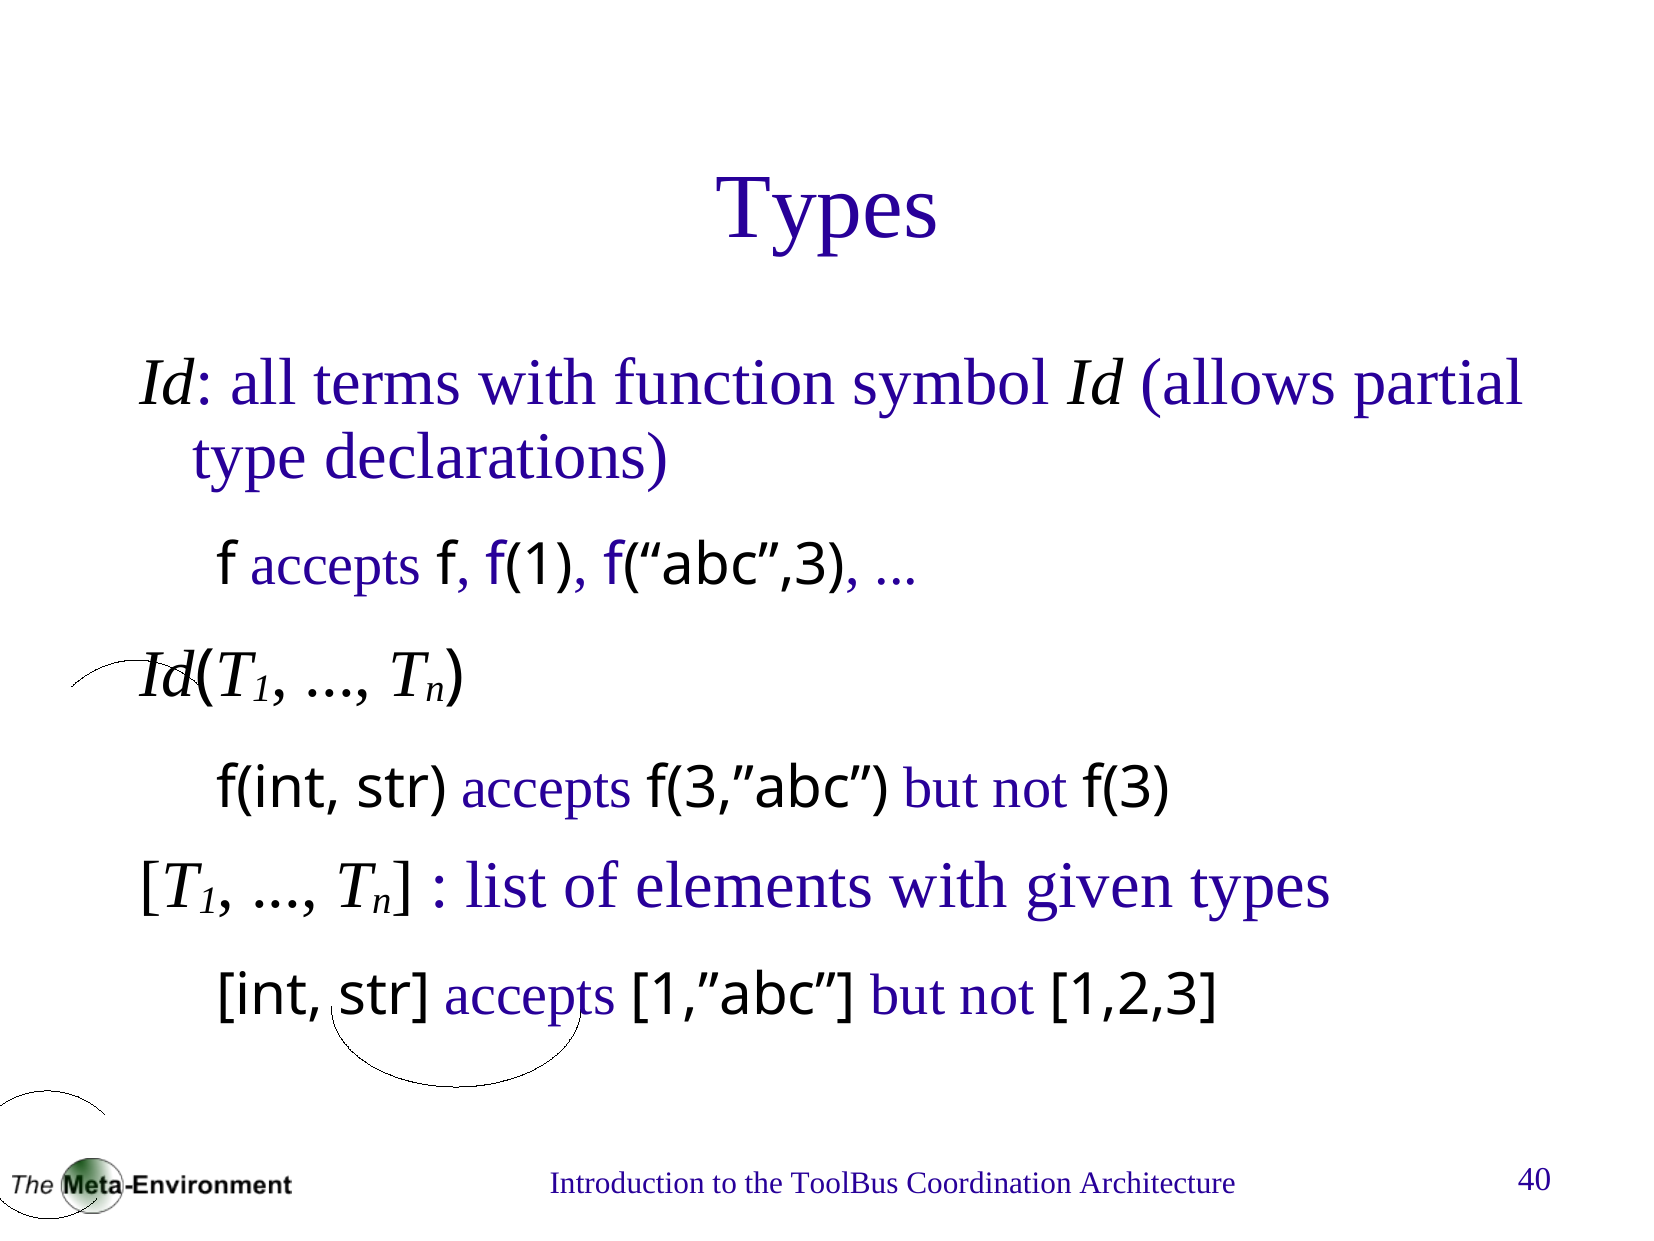

# Types
Id: all terms with function symbol Id (allows partial type declarations)
f accepts f, f(1), f(“abc”,3), ...
Id(T1, ..., Tn)
f(int, str) accepts f(3,”abc”) but not f(3)
[T1, ..., Tn] : list of elements with given types
[int, str] accepts [1,”abc”] but not [1,2,3]